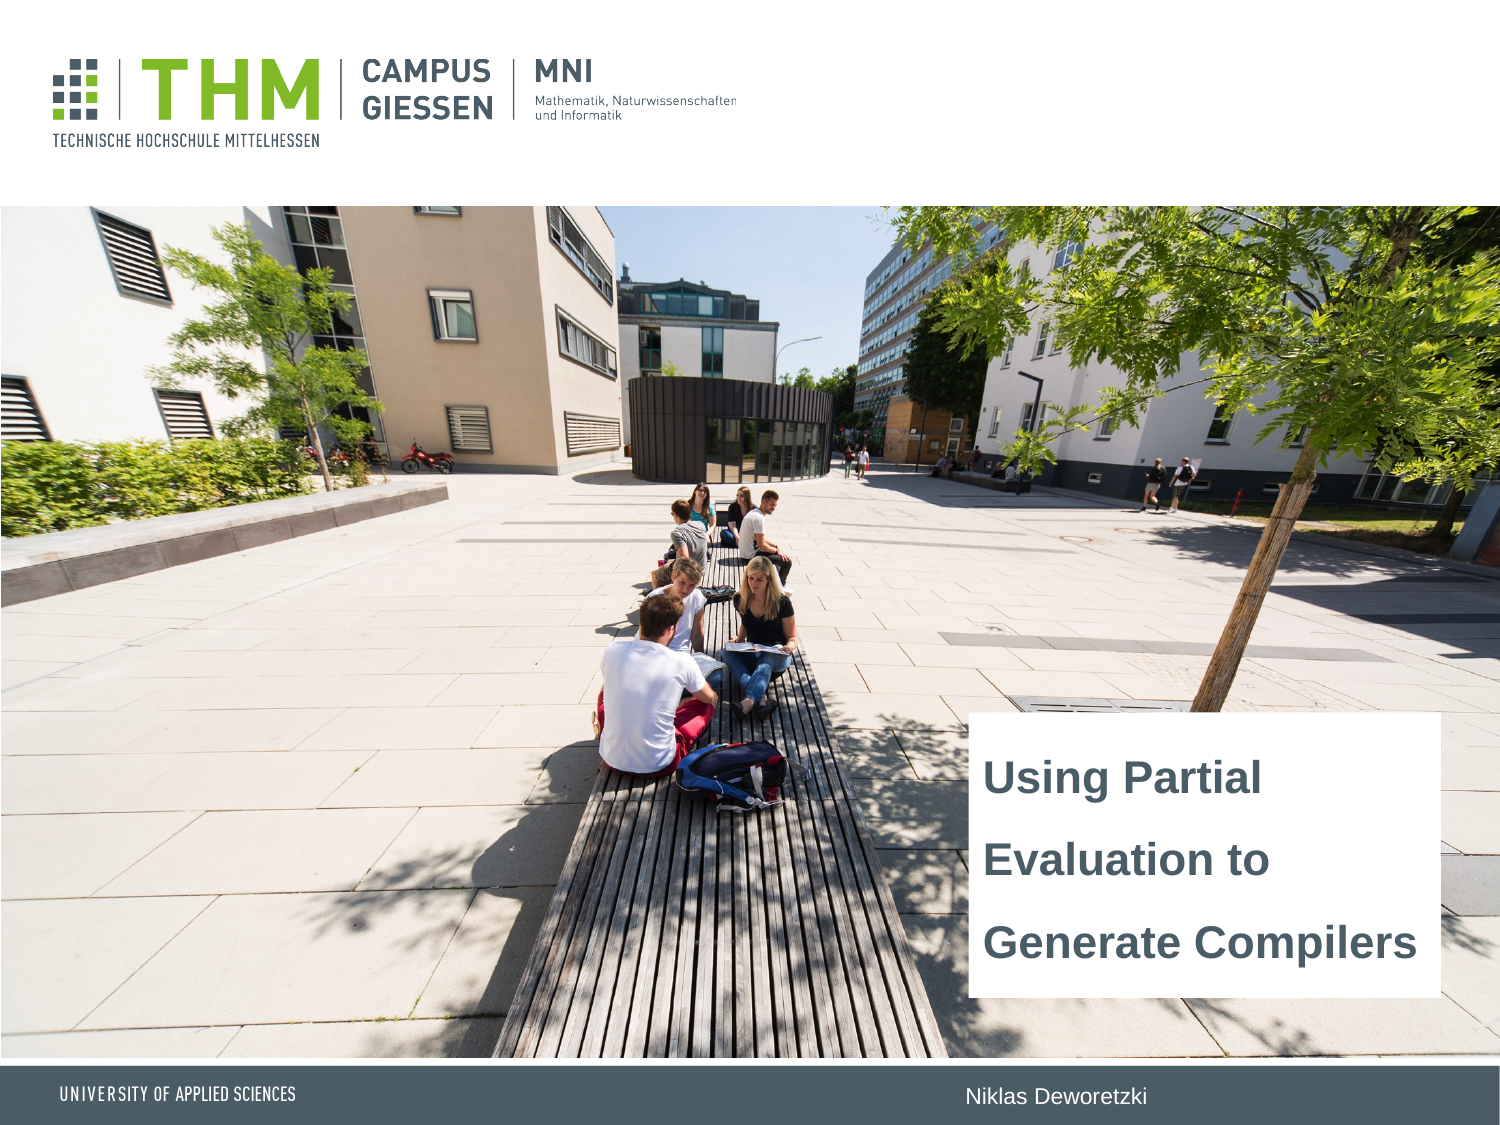

# Using Partial Evaluation to Generate Compilers